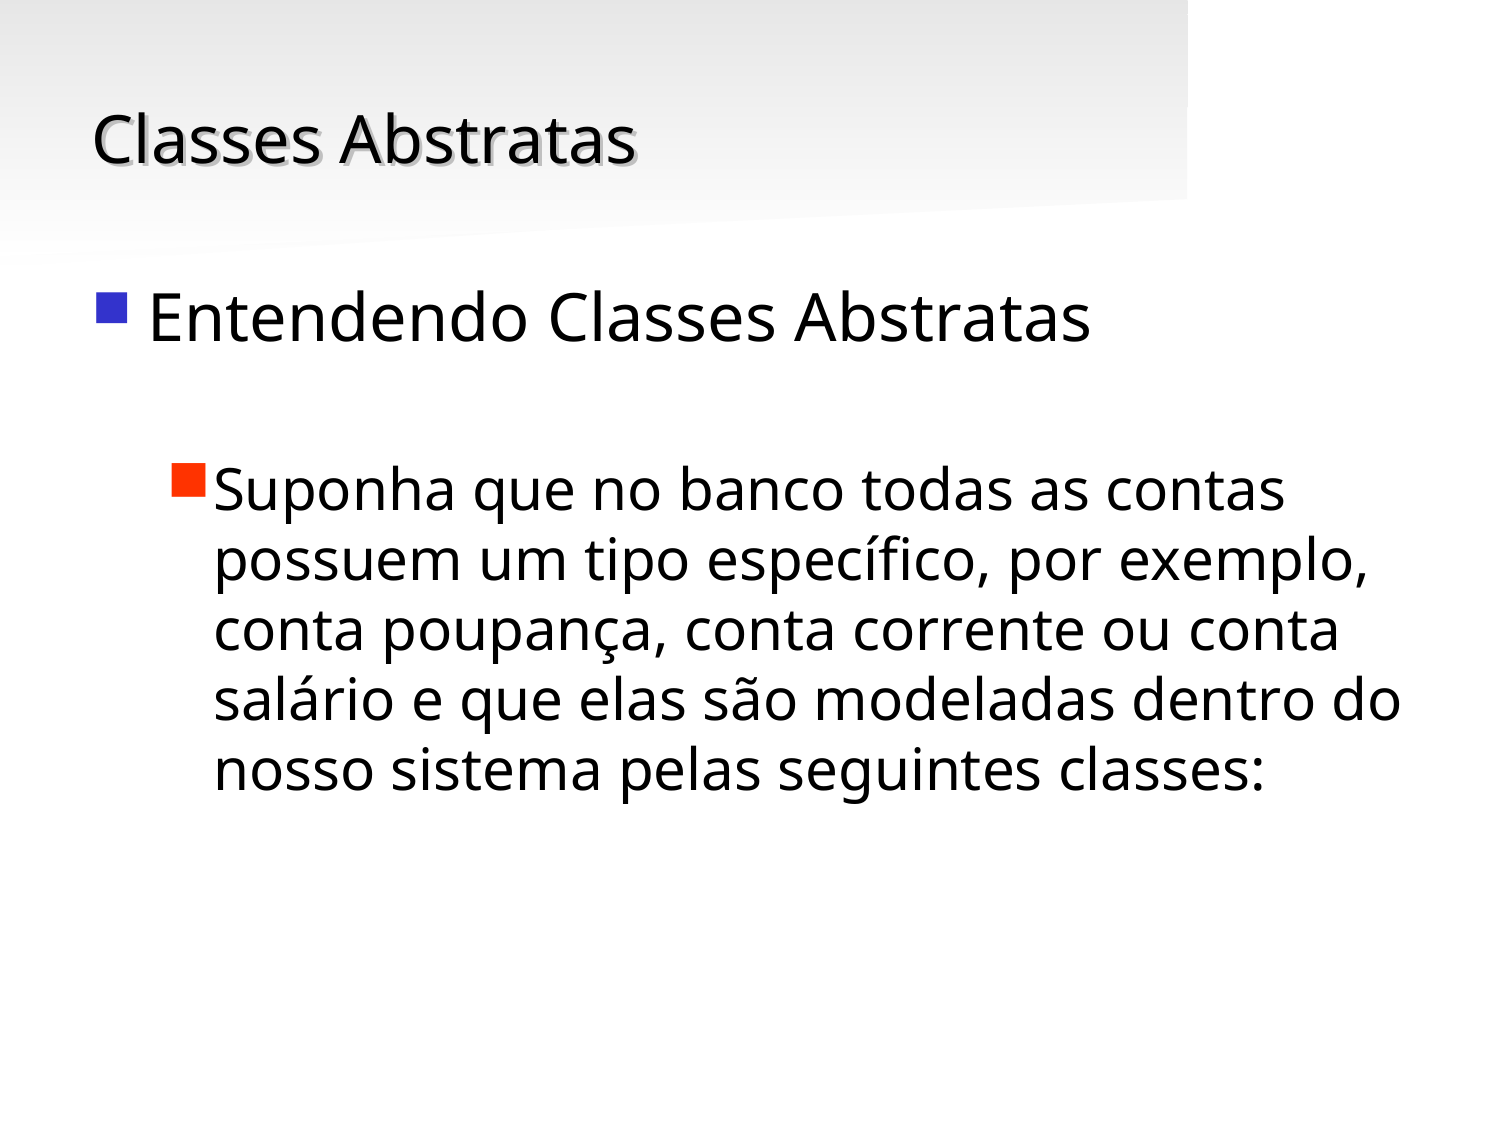

Classes Abstratas
Entendendo Classes Abstratas
Suponha que no banco todas as contas possuem um tipo específico, por exemplo, conta poupança, conta corrente ou conta salário e que elas são modeladas dentro do nosso sistema pelas seguintes classes: